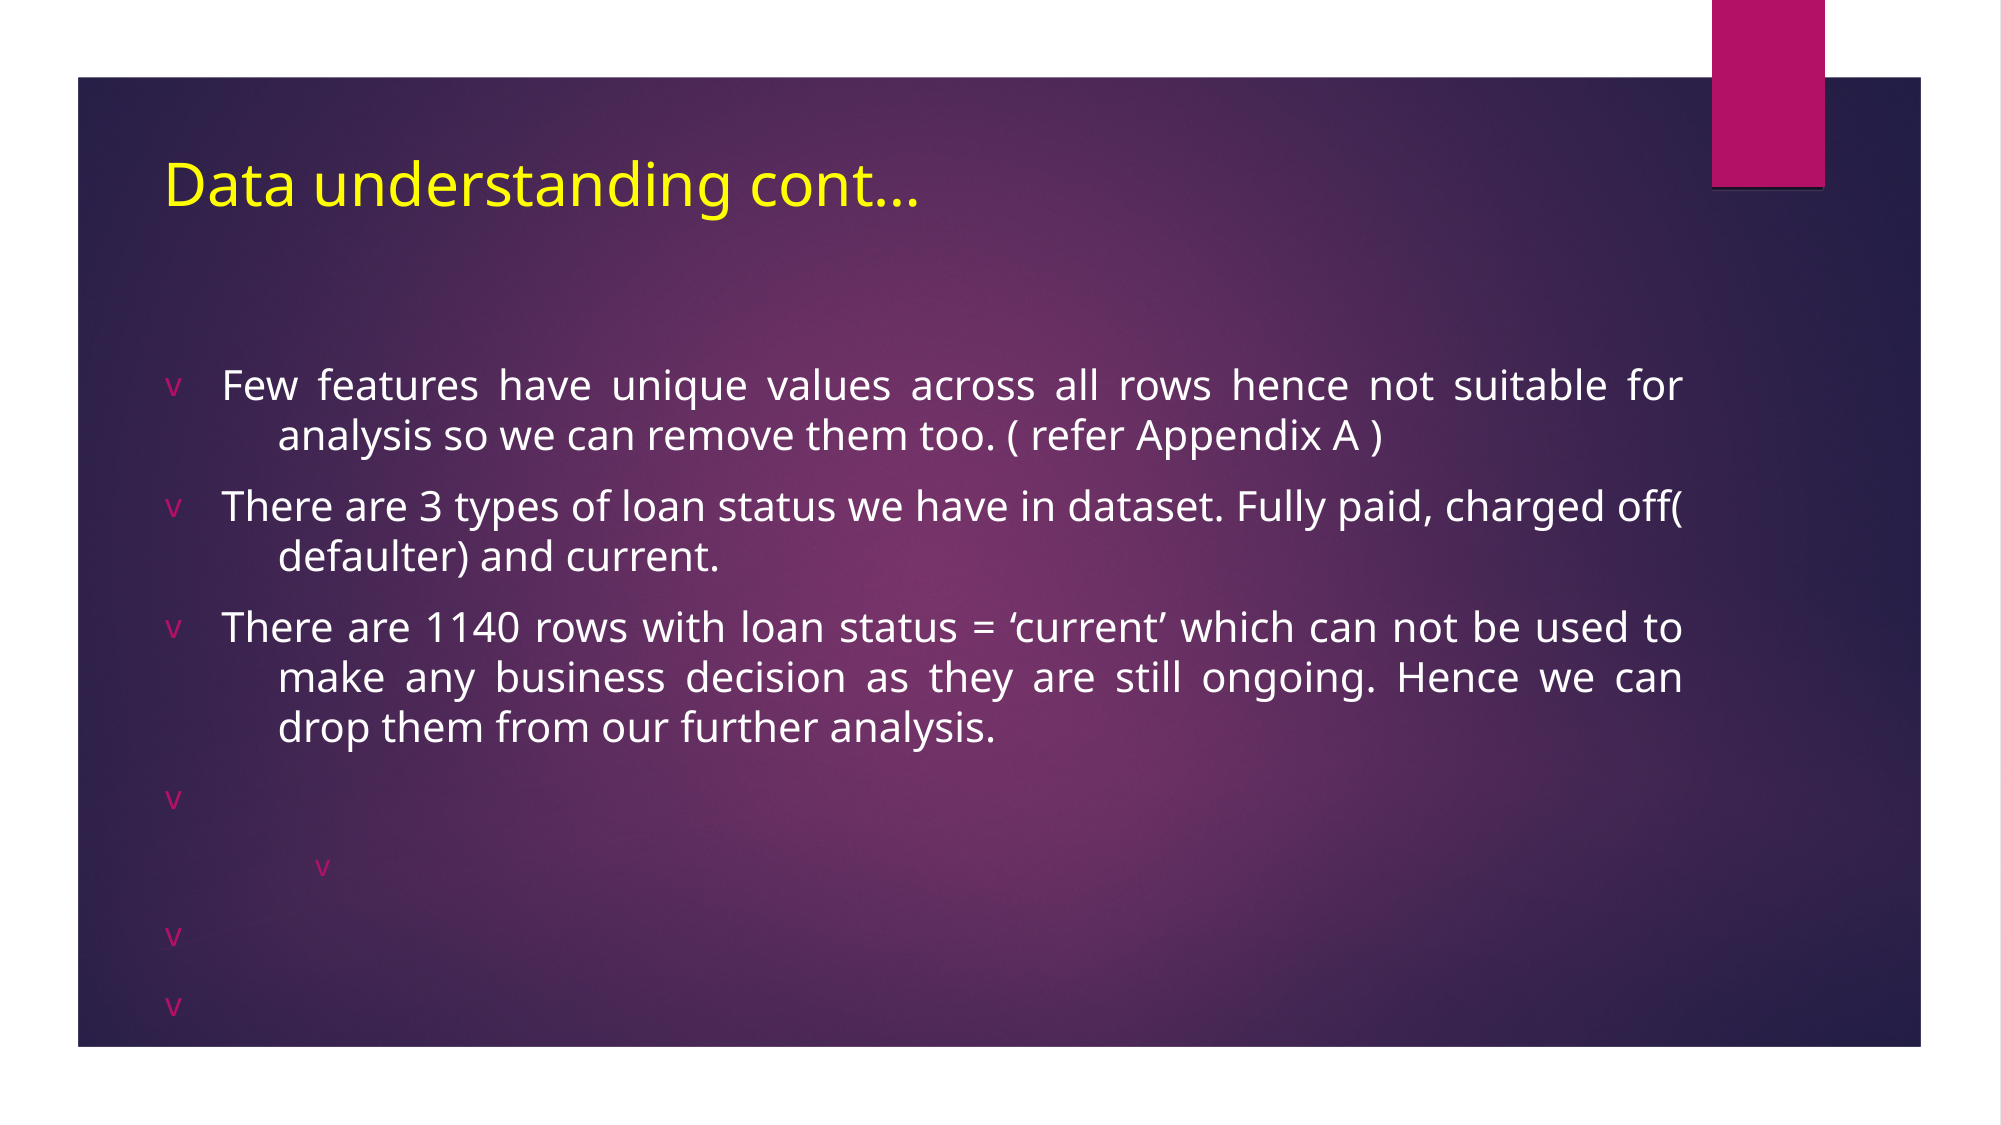

# Data understanding cont…
Few features have unique values across all rows hence not suitable for analysis so we can remove them too. ( refer Appendix A )
There are 3 types of loan status we have in dataset. Fully paid, charged off( defaulter) and current.
There are 1140 rows with loan status = ‘current’ which can not be used to make any business decision as they are still ongoing. Hence we can drop them from our further analysis.